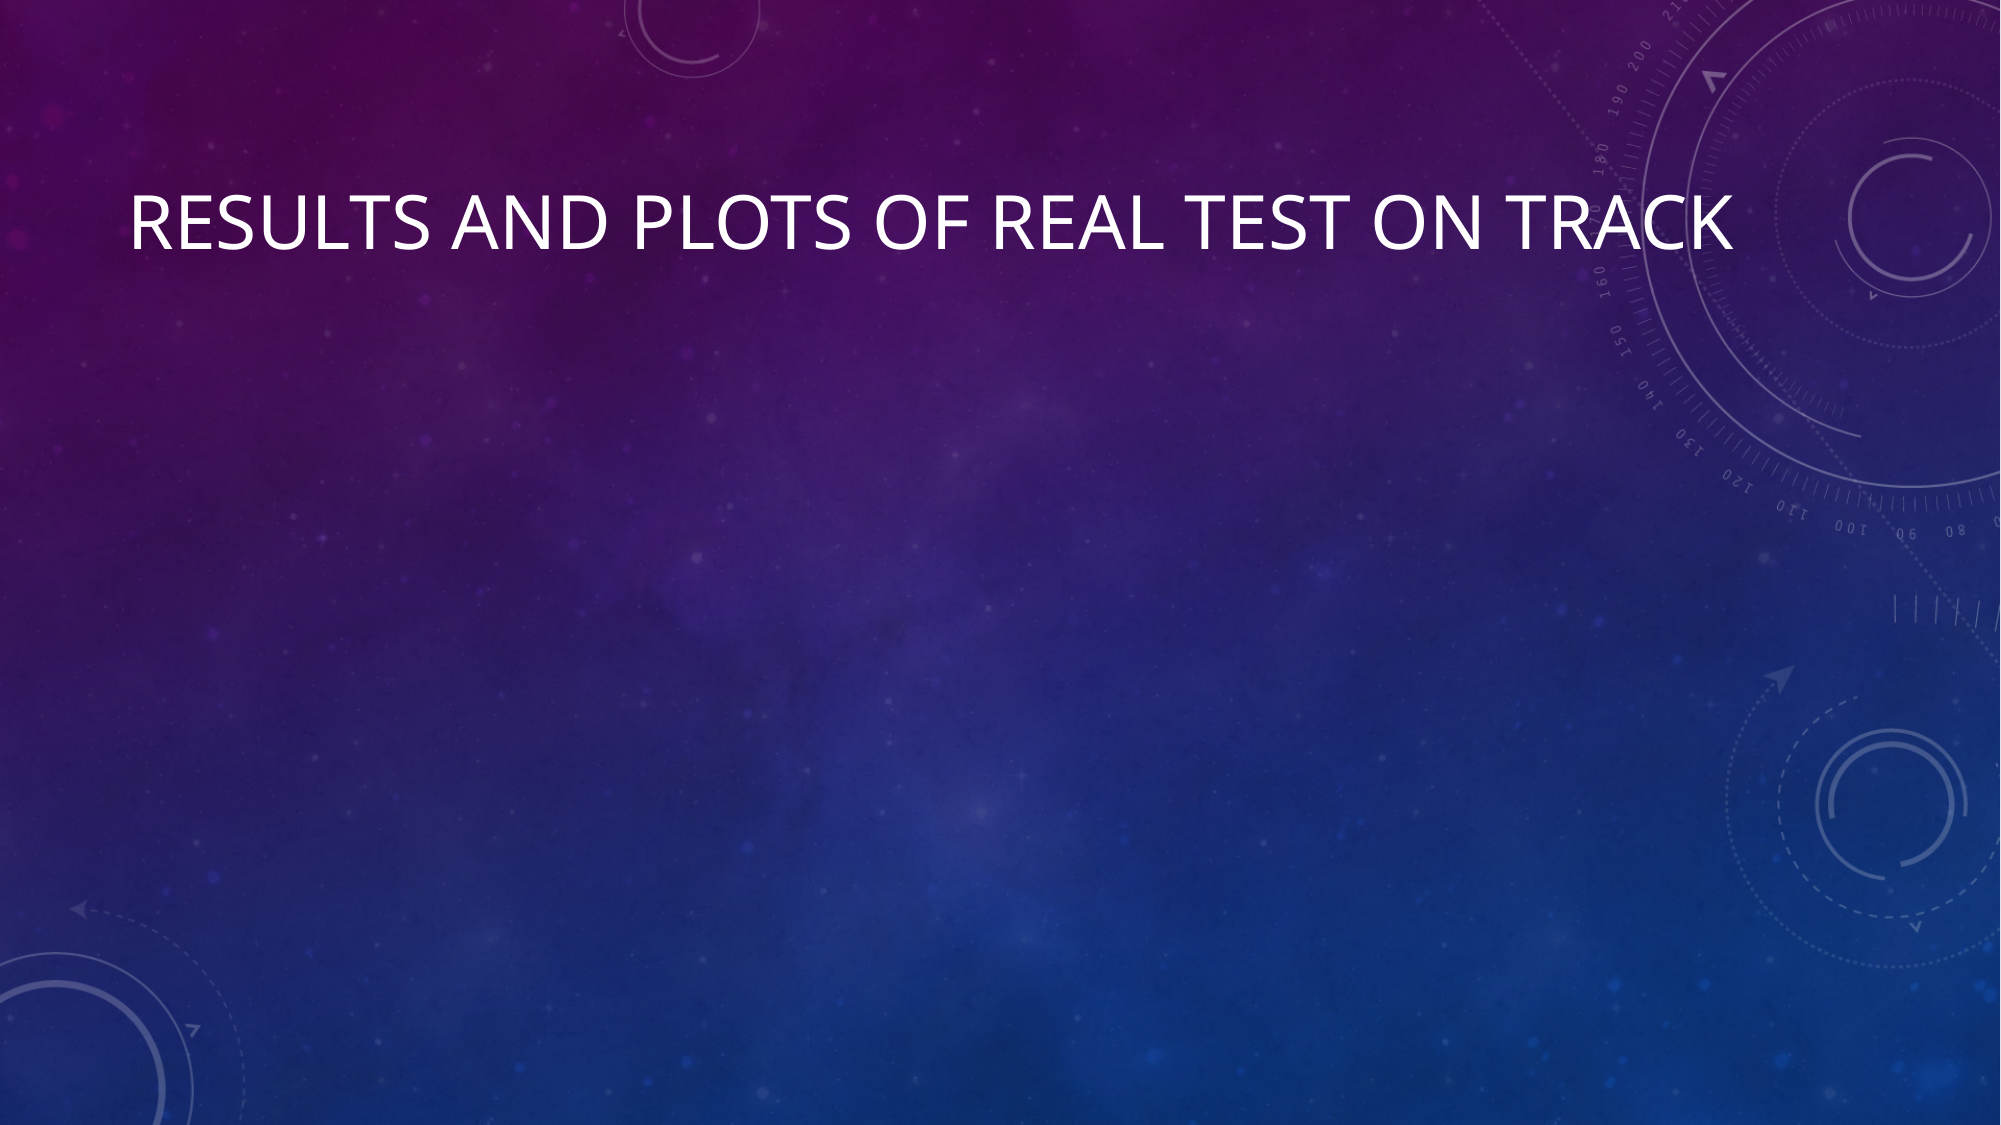

# Results and plots of real test on track